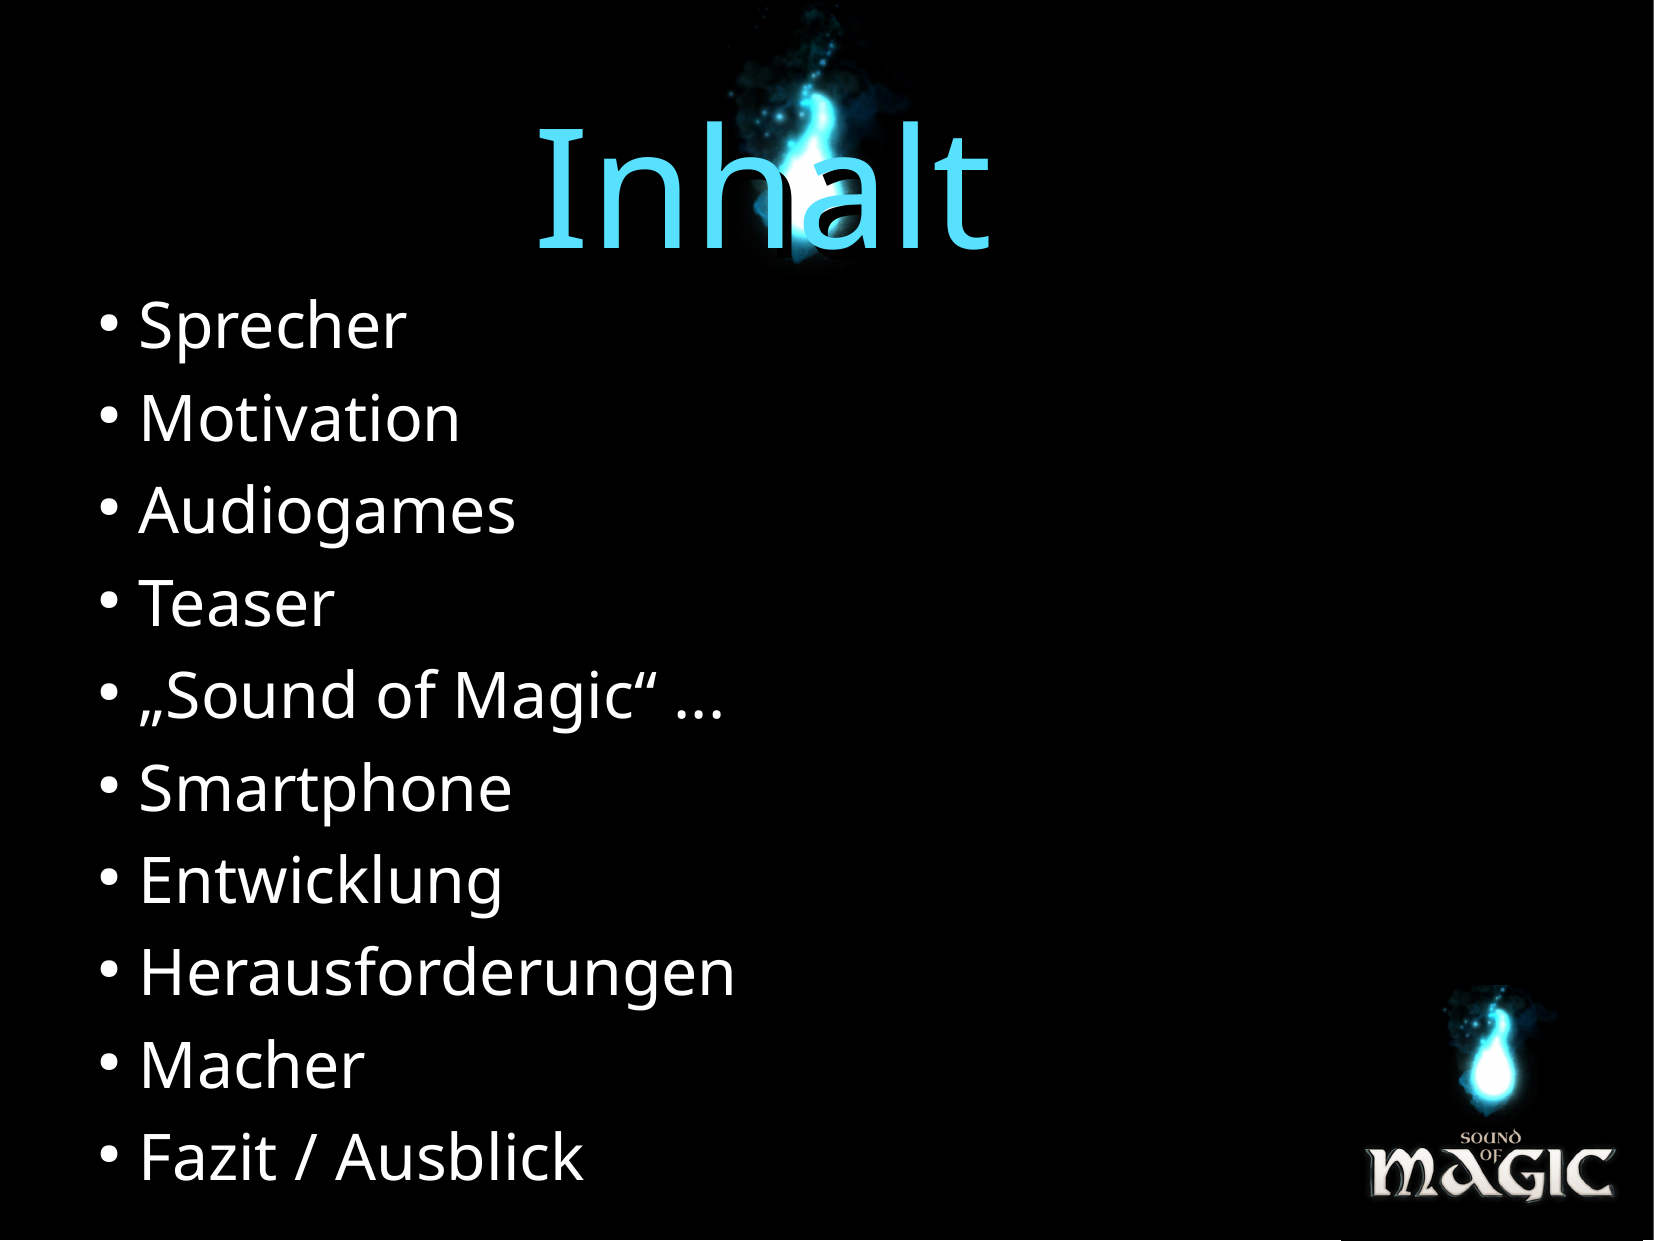

Inhalt
# Sprecher
Motivation
Audiogames
Teaser
„Sound of Magic“ ...
Smartphone
Entwicklung
Herausforderungen
Macher
Fazit / Ausblick